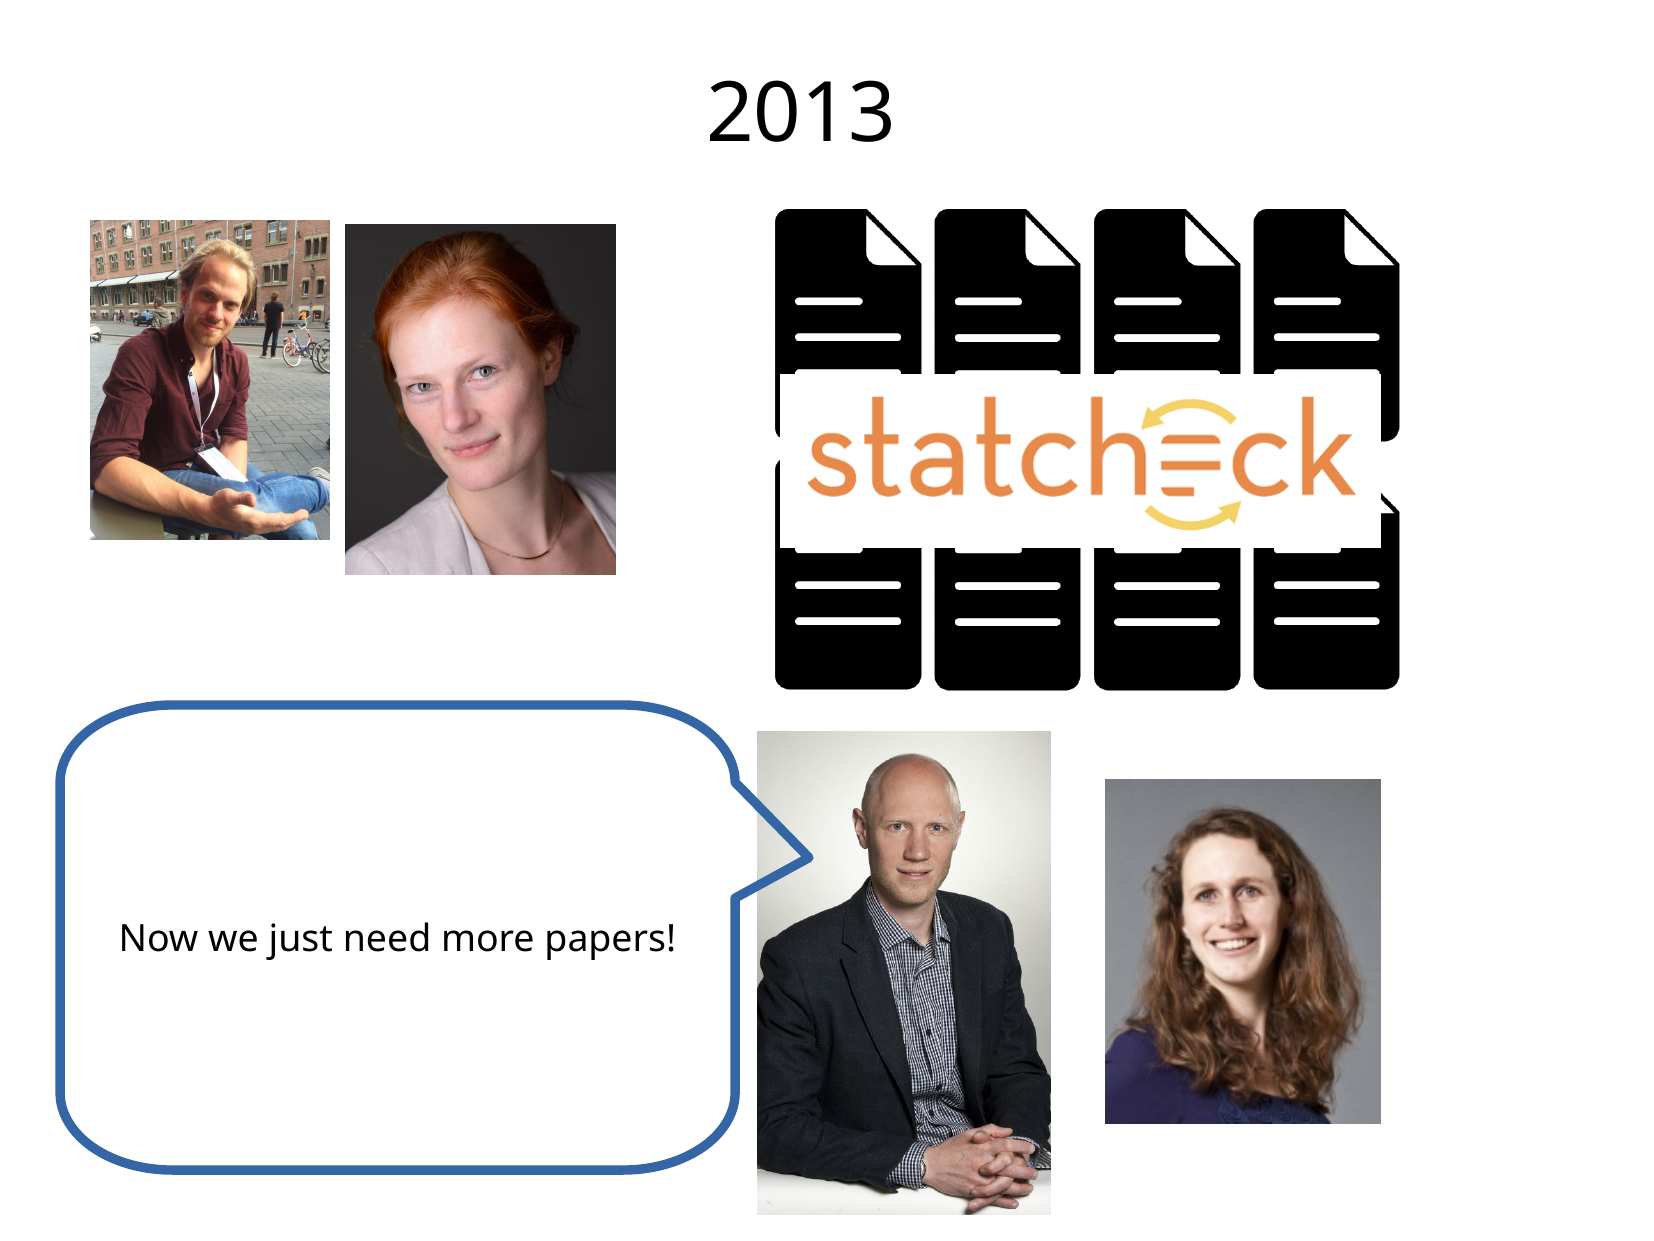

2013
Now we just need more papers!